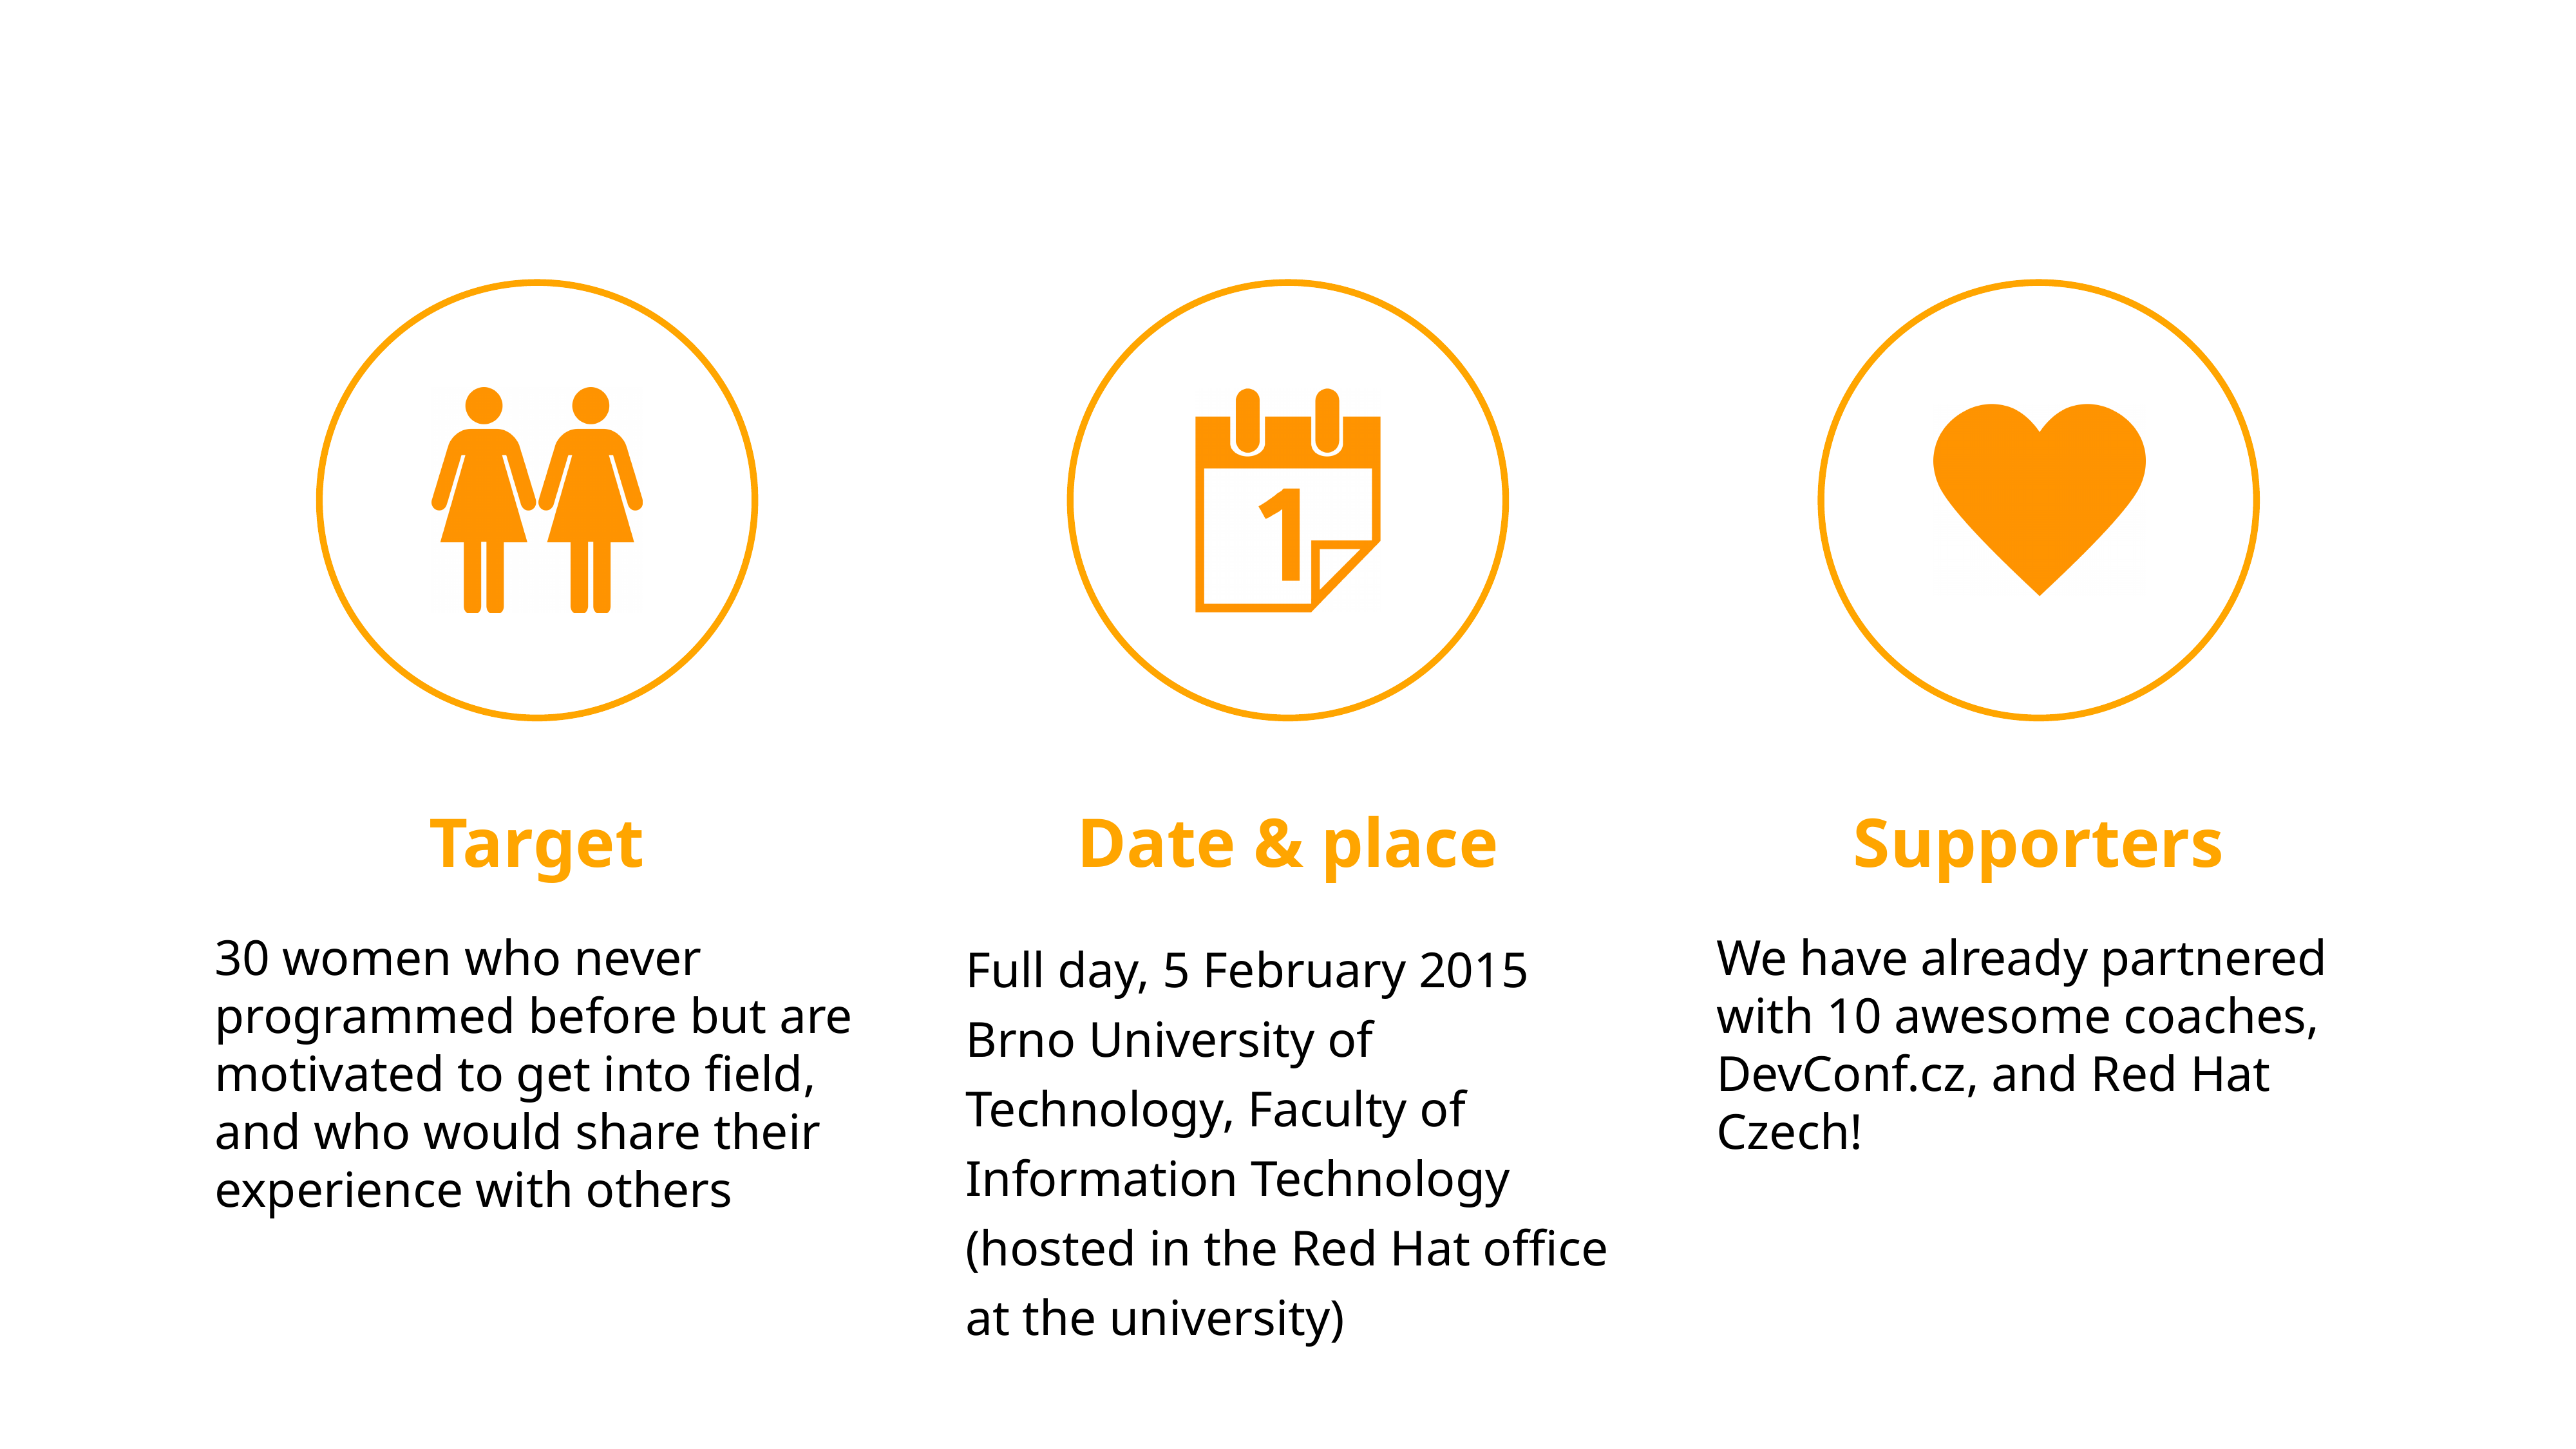

Target
Date & place
Supporters
30 women who never programmed before but are motivated to get into field, and who would share their experience with others
We have already partnered with 10 awesome coaches, DevConf.cz, and Red Hat Czech!
Full day, 5 February 2015
Brno University of Technology, Faculty of Information Technology
(hosted in the Red Hat office at the university)